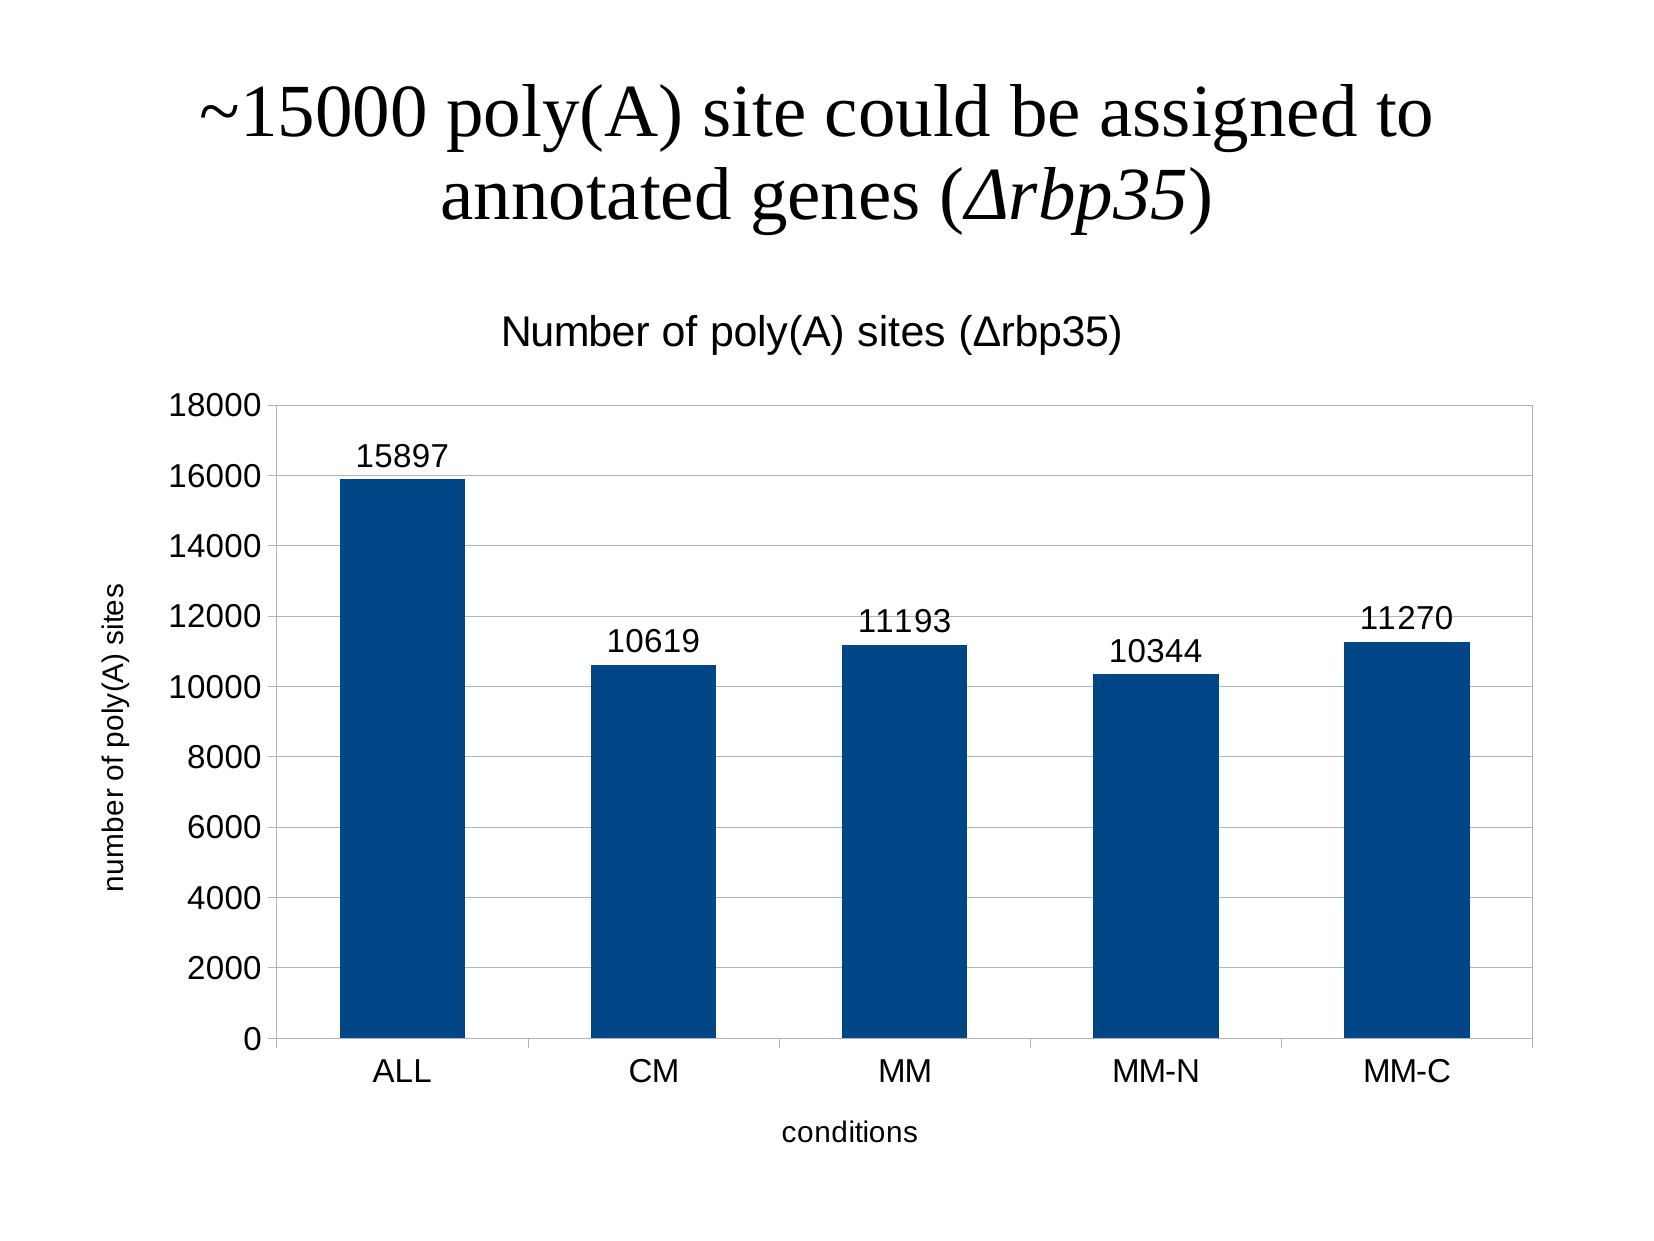

# ~15000 poly(A) site could be assigned to annotated genes (Δrbp35)
### Chart: Number of poly(A) sites (Δrbp35)
| Category | Column E |
|---|---|
| ALL | 15897.0 |
| CM | 10619.0 |
| MM | 11193.0 |
| MM-N | 10344.0 |
| MM-C | 11270.0 |